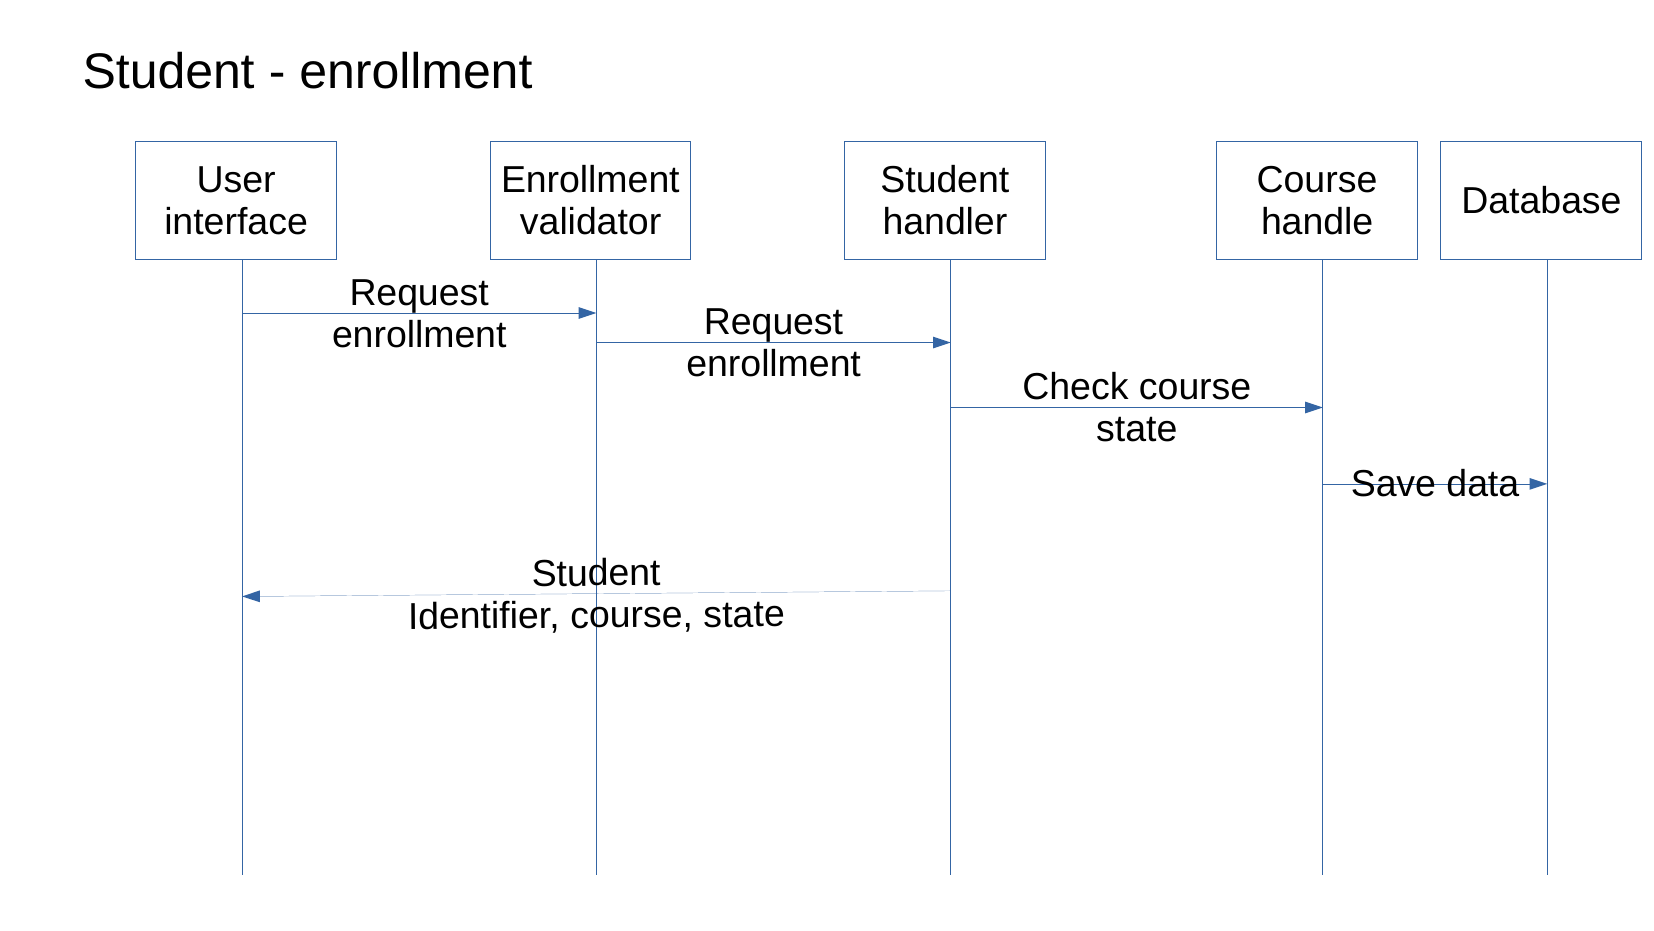

# Student - enrollment
User
interface
Enrollment
validator
Student
handler
Course
handle
Database
Request
enrollment
Request
enrollment
Check course
state
Save data
Student
Identifier, course, state